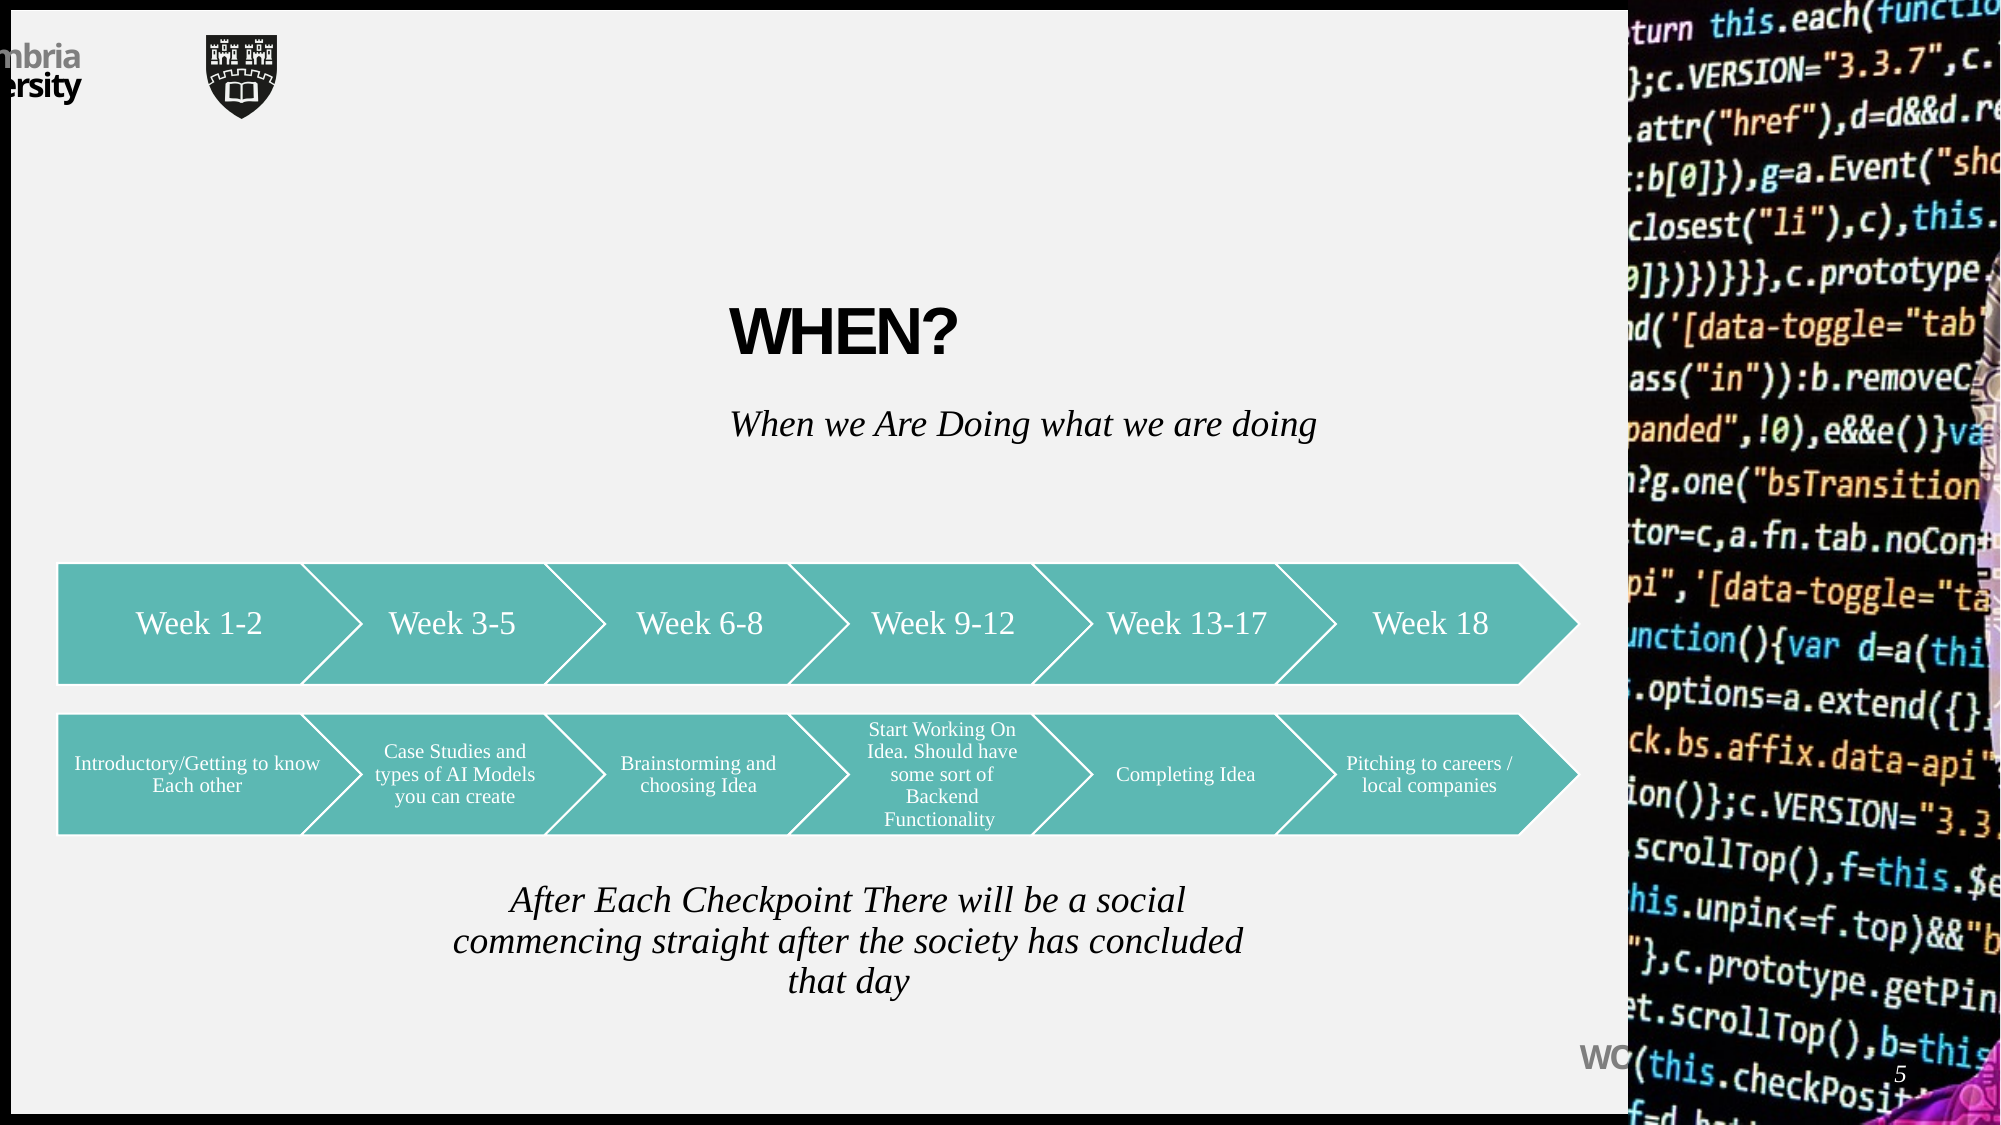

Northumbria
University
# When?
When we Are Doing what we are doing
Week 1-2
Week 3-5
Week 6-8
Week 9-12
Week 13-17
Week 18
Introductory/Getting to know Each other
Case Studies and types of AI Models you can create
Brainstorming and choosing Idea
Start Working On Idea. Should have some sort of Backend Functionality
Completing Idea
Pitching to careers / local companies
After Each Checkpoint There will be a social commencing straight after the society has concluded that day